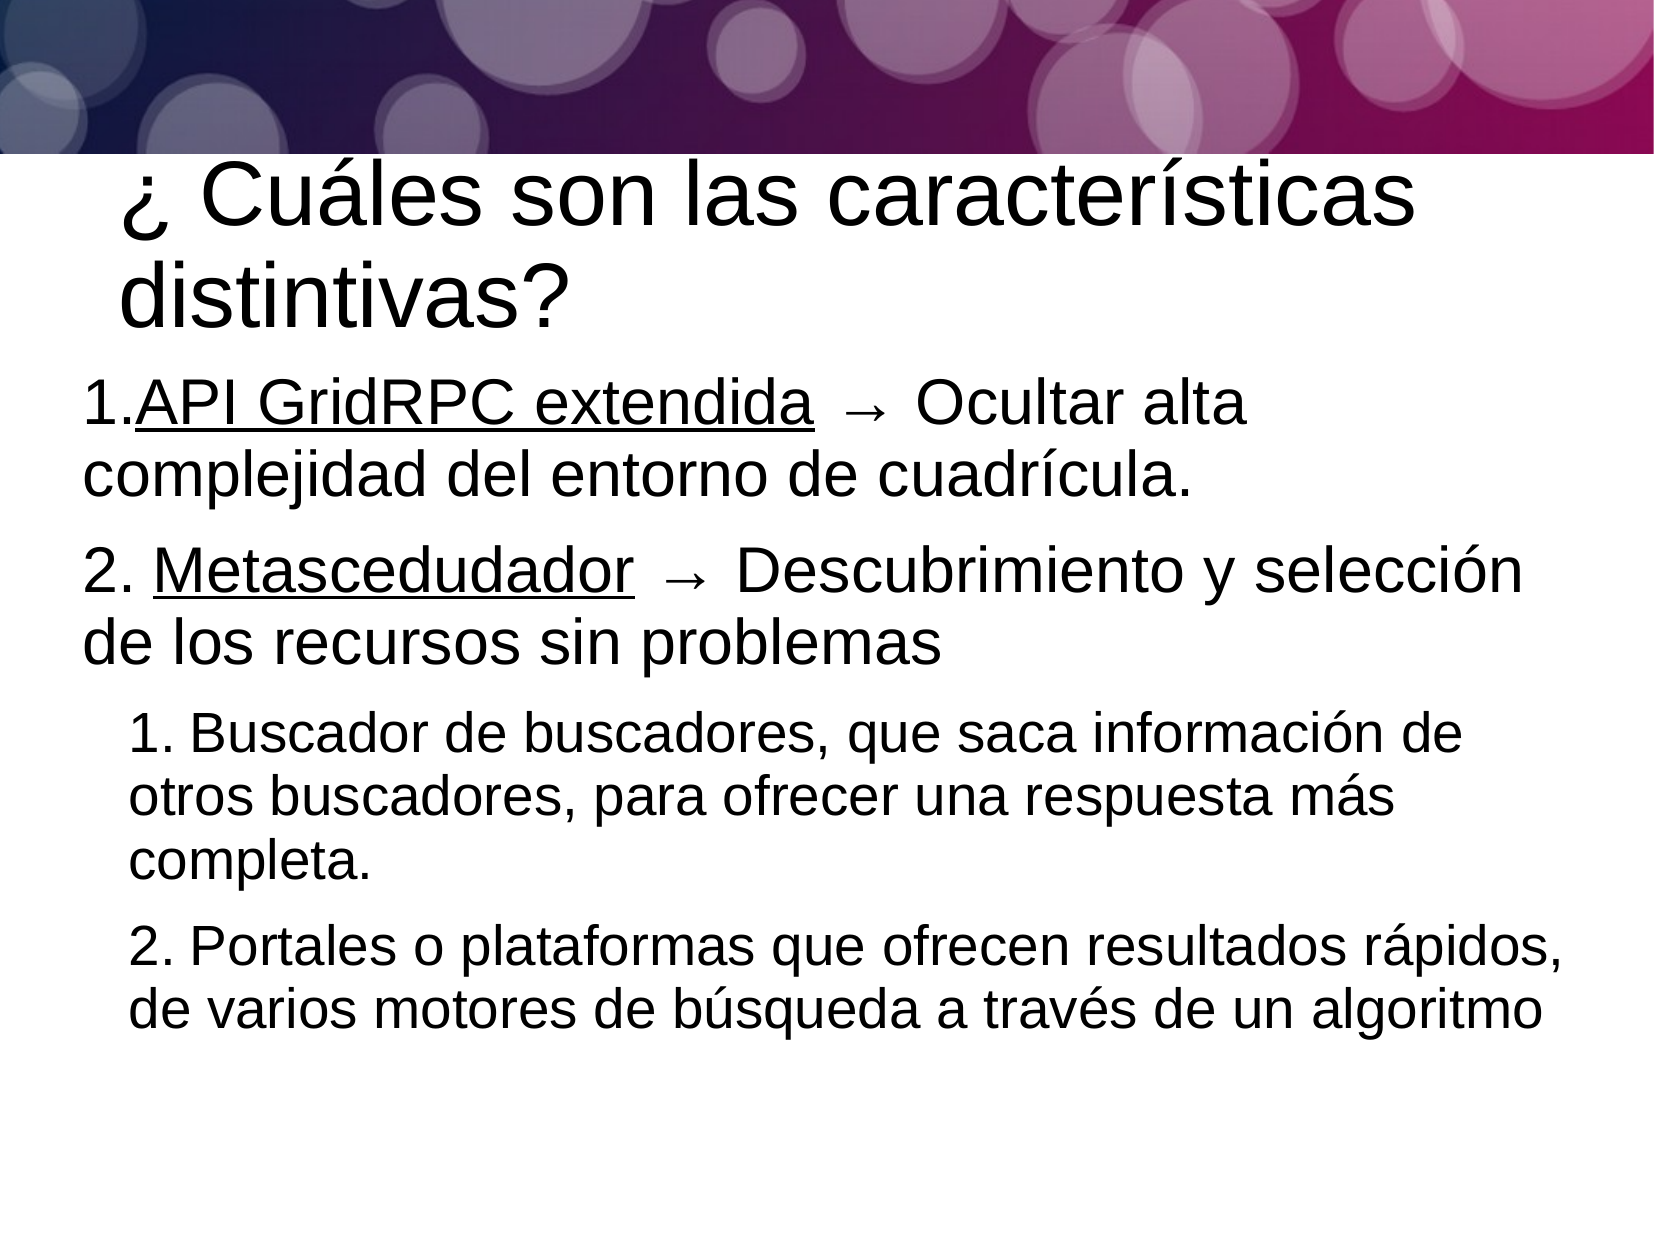

# ¿ Cuáles son las características distintivas?
API GridRPC extendida → Ocultar alta complejidad del entorno de cuadrícula.
 Metascedudador → Descubrimiento y selección de los recursos sin problemas
 Buscador de buscadores, que saca información de otros buscadores, para ofrecer una respuesta más completa.
 Portales o plataformas que ofrecen resultados rápidos, de varios motores de búsqueda a través de un algoritmo